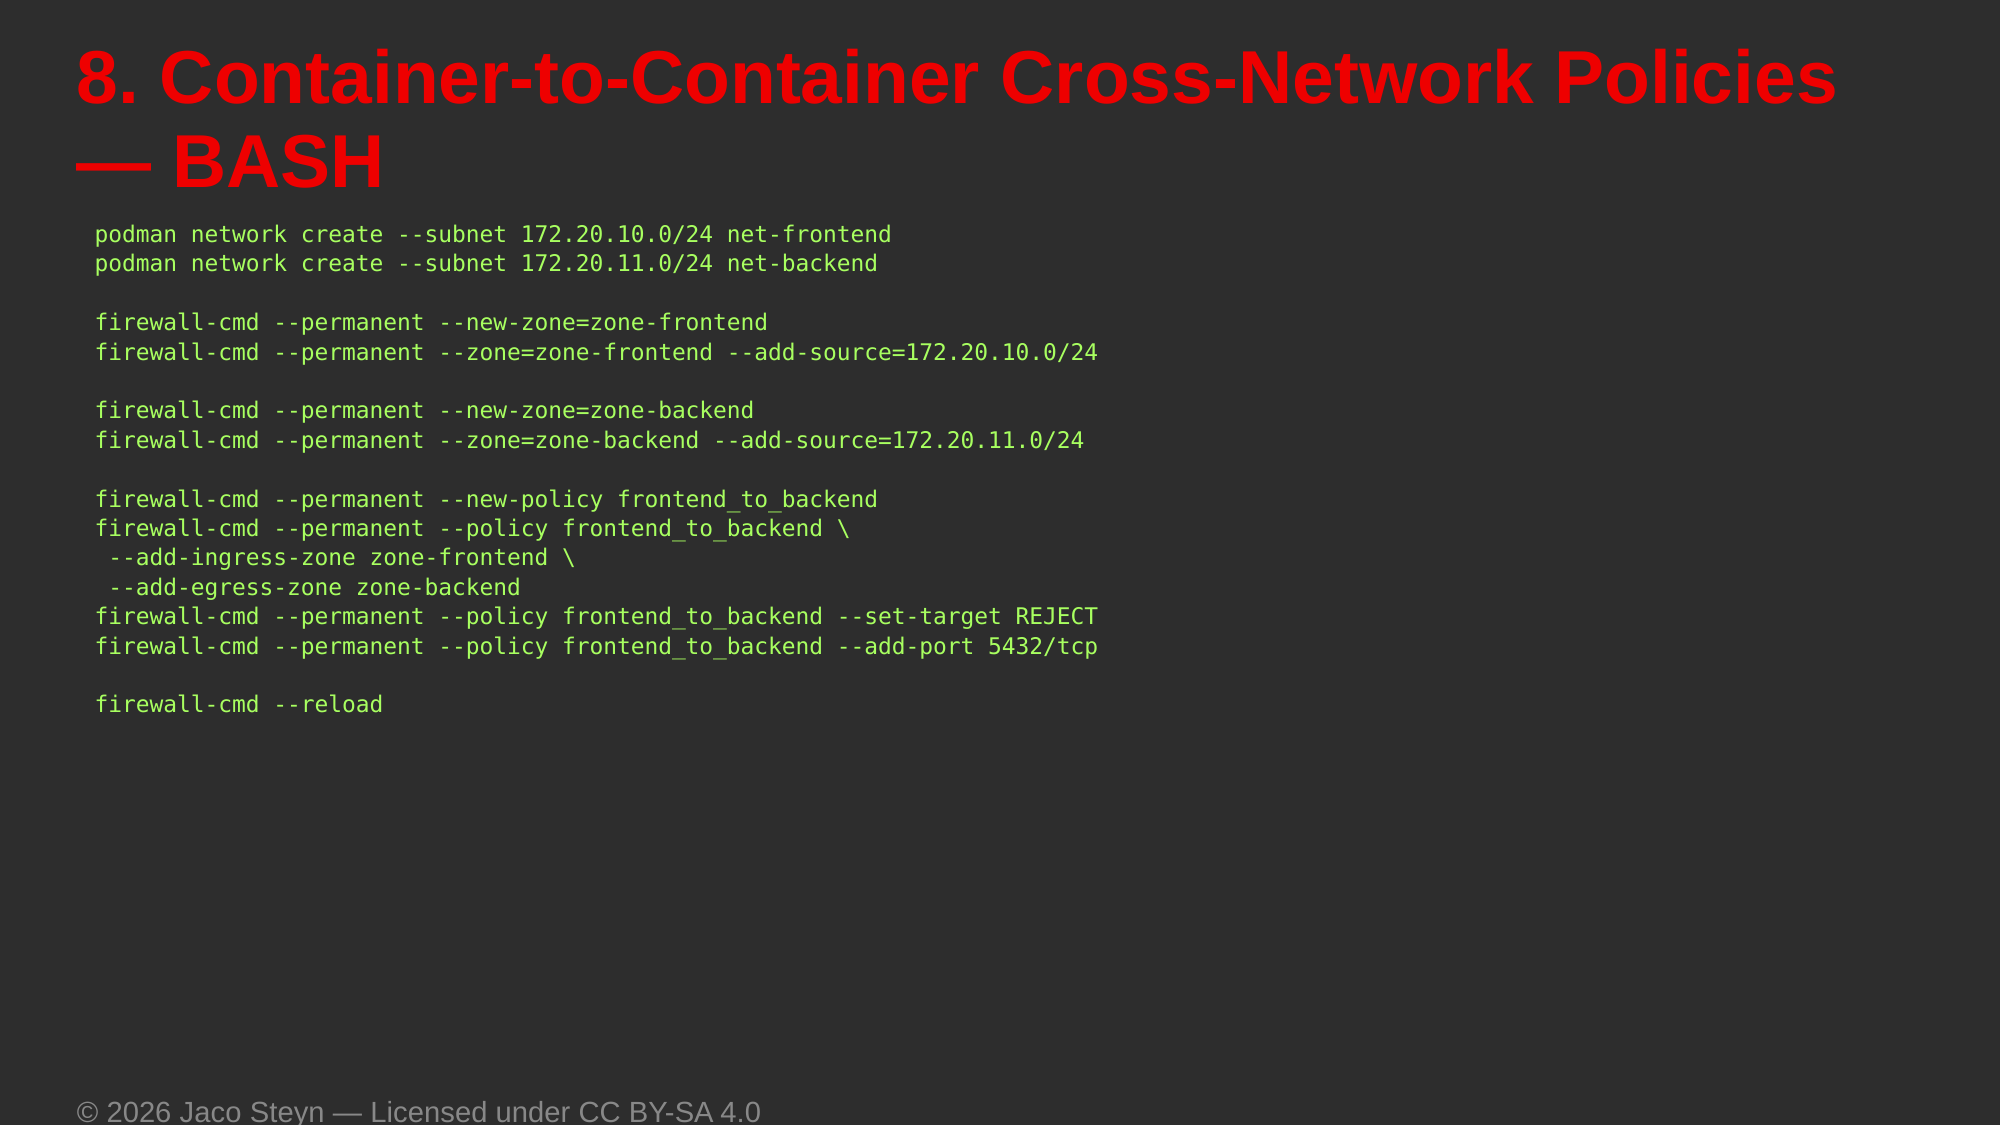

8. Container-to-Container Cross-Network Policies — BASH
podman network create --subnet 172.20.10.0/24 net-frontend
podman network create --subnet 172.20.11.0/24 net-backend
firewall-cmd --permanent --new-zone=zone-frontend
firewall-cmd --permanent --zone=zone-frontend --add-source=172.20.10.0/24
firewall-cmd --permanent --new-zone=zone-backend
firewall-cmd --permanent --zone=zone-backend --add-source=172.20.11.0/24
firewall-cmd --permanent --new-policy frontend_to_backend
firewall-cmd --permanent --policy frontend_to_backend \
 --add-ingress-zone zone-frontend \
 --add-egress-zone zone-backend
firewall-cmd --permanent --policy frontend_to_backend --set-target REJECT
firewall-cmd --permanent --policy frontend_to_backend --add-port 5432/tcp
firewall-cmd --reload
© 2026 Jaco Steyn — Licensed under CC BY-SA 4.0